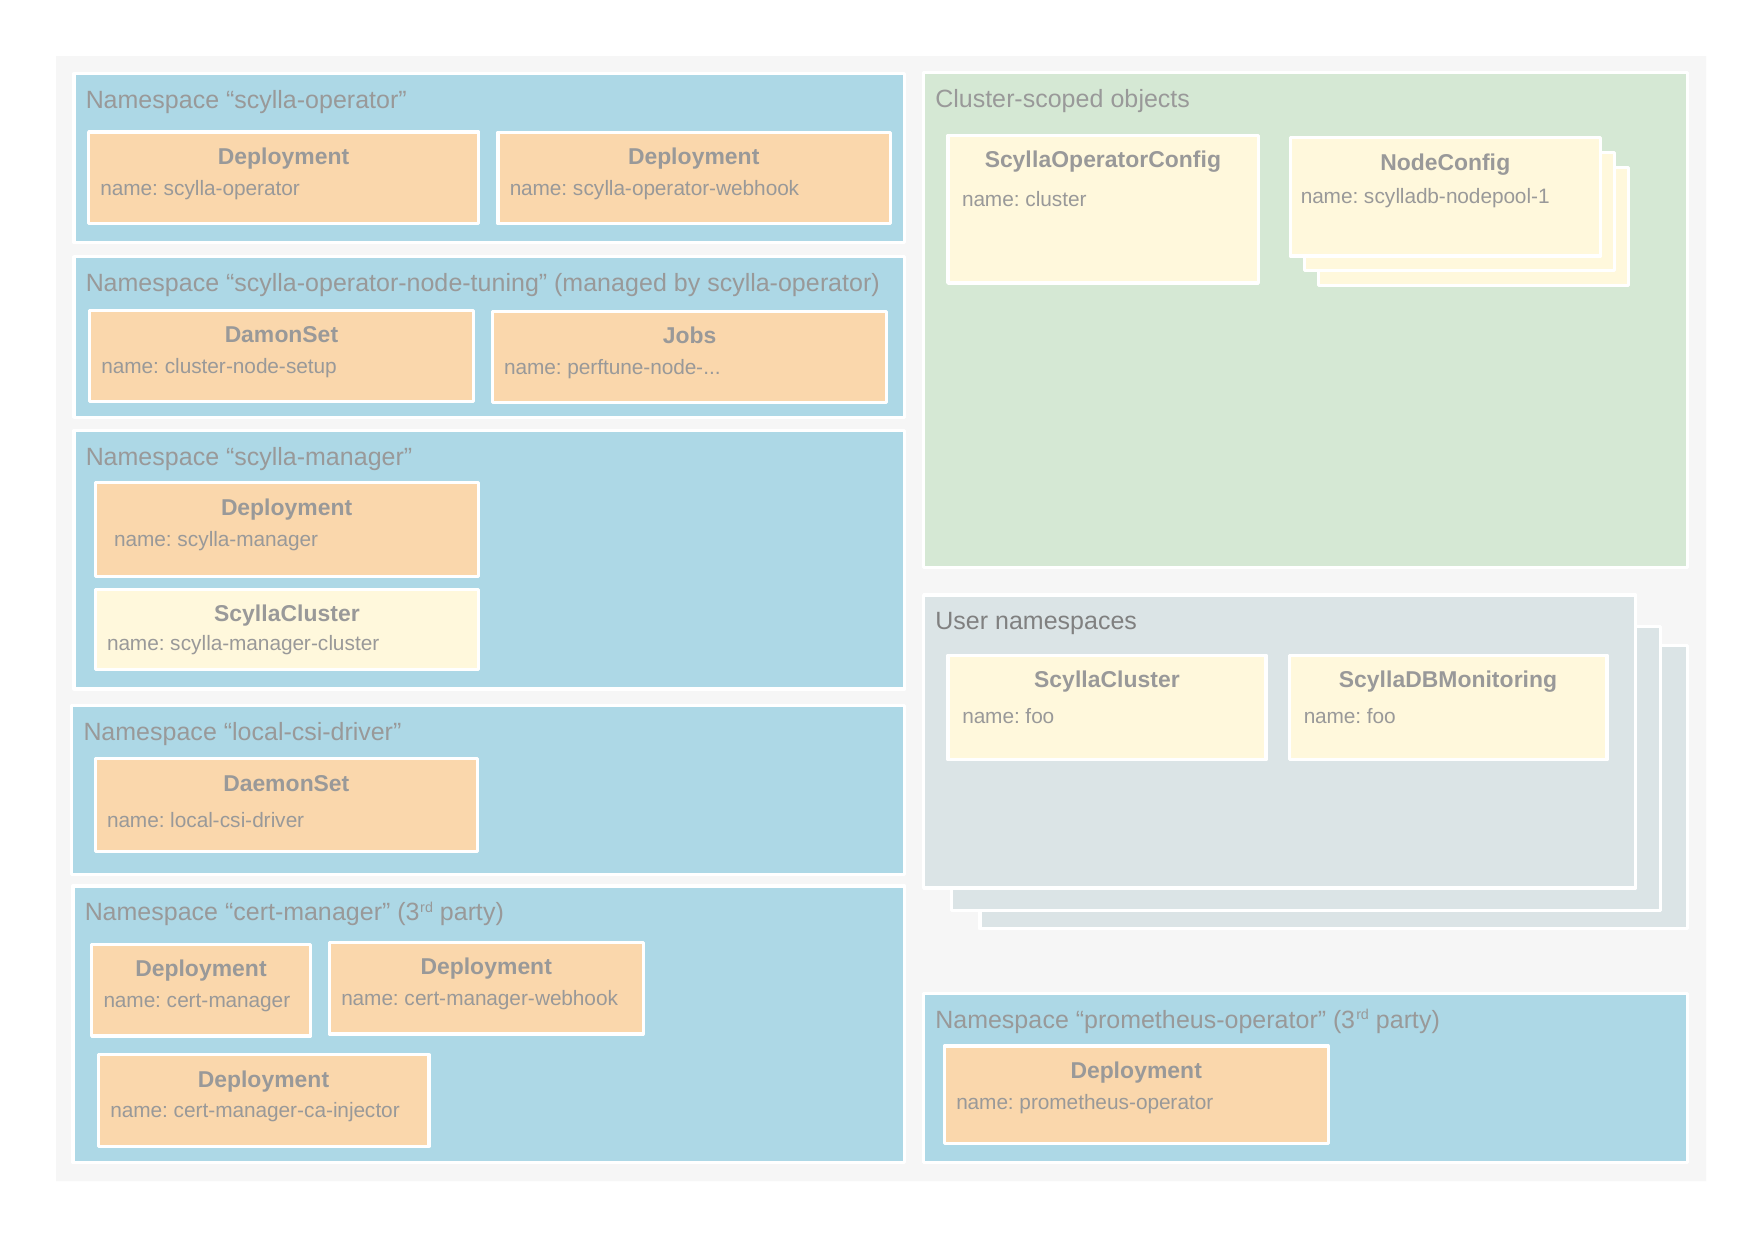

Cluster-scoped objects
ScyllaOperatorConfig
name: cluster
NodeConfig
name: scylladb-nodepool-1
Namespace “scylla-operator”
Deployment
name: scylla-operator
Deployment
name: scylla-operator-webhook
Namespace “scylla-operator-node-tuning” (managed by scylla-operator)
DamonSet
name: cluster-node-setup
Jobs
name: perftune-node-...
Namespace “scylla-manager”
Deployment
name: scylla-manager
ScyllaCluster
name: scylla-manager-cluster
User namespaces
ScyllaCluster
name: foo
ScyllaDBMonitoring
name: foo
Namespace “local-csi-driver”
DaemonSet
name: local-csi-driver
Namespace “cert-manager” (3rd party)
Deployment
name: cert-manager-webhook
Deployment
name: cert-manager
Deployment
name: cert-manager-ca-injector
Namespace “prometheus-operator” (3rd party)
Deployment
name: prometheus-operator